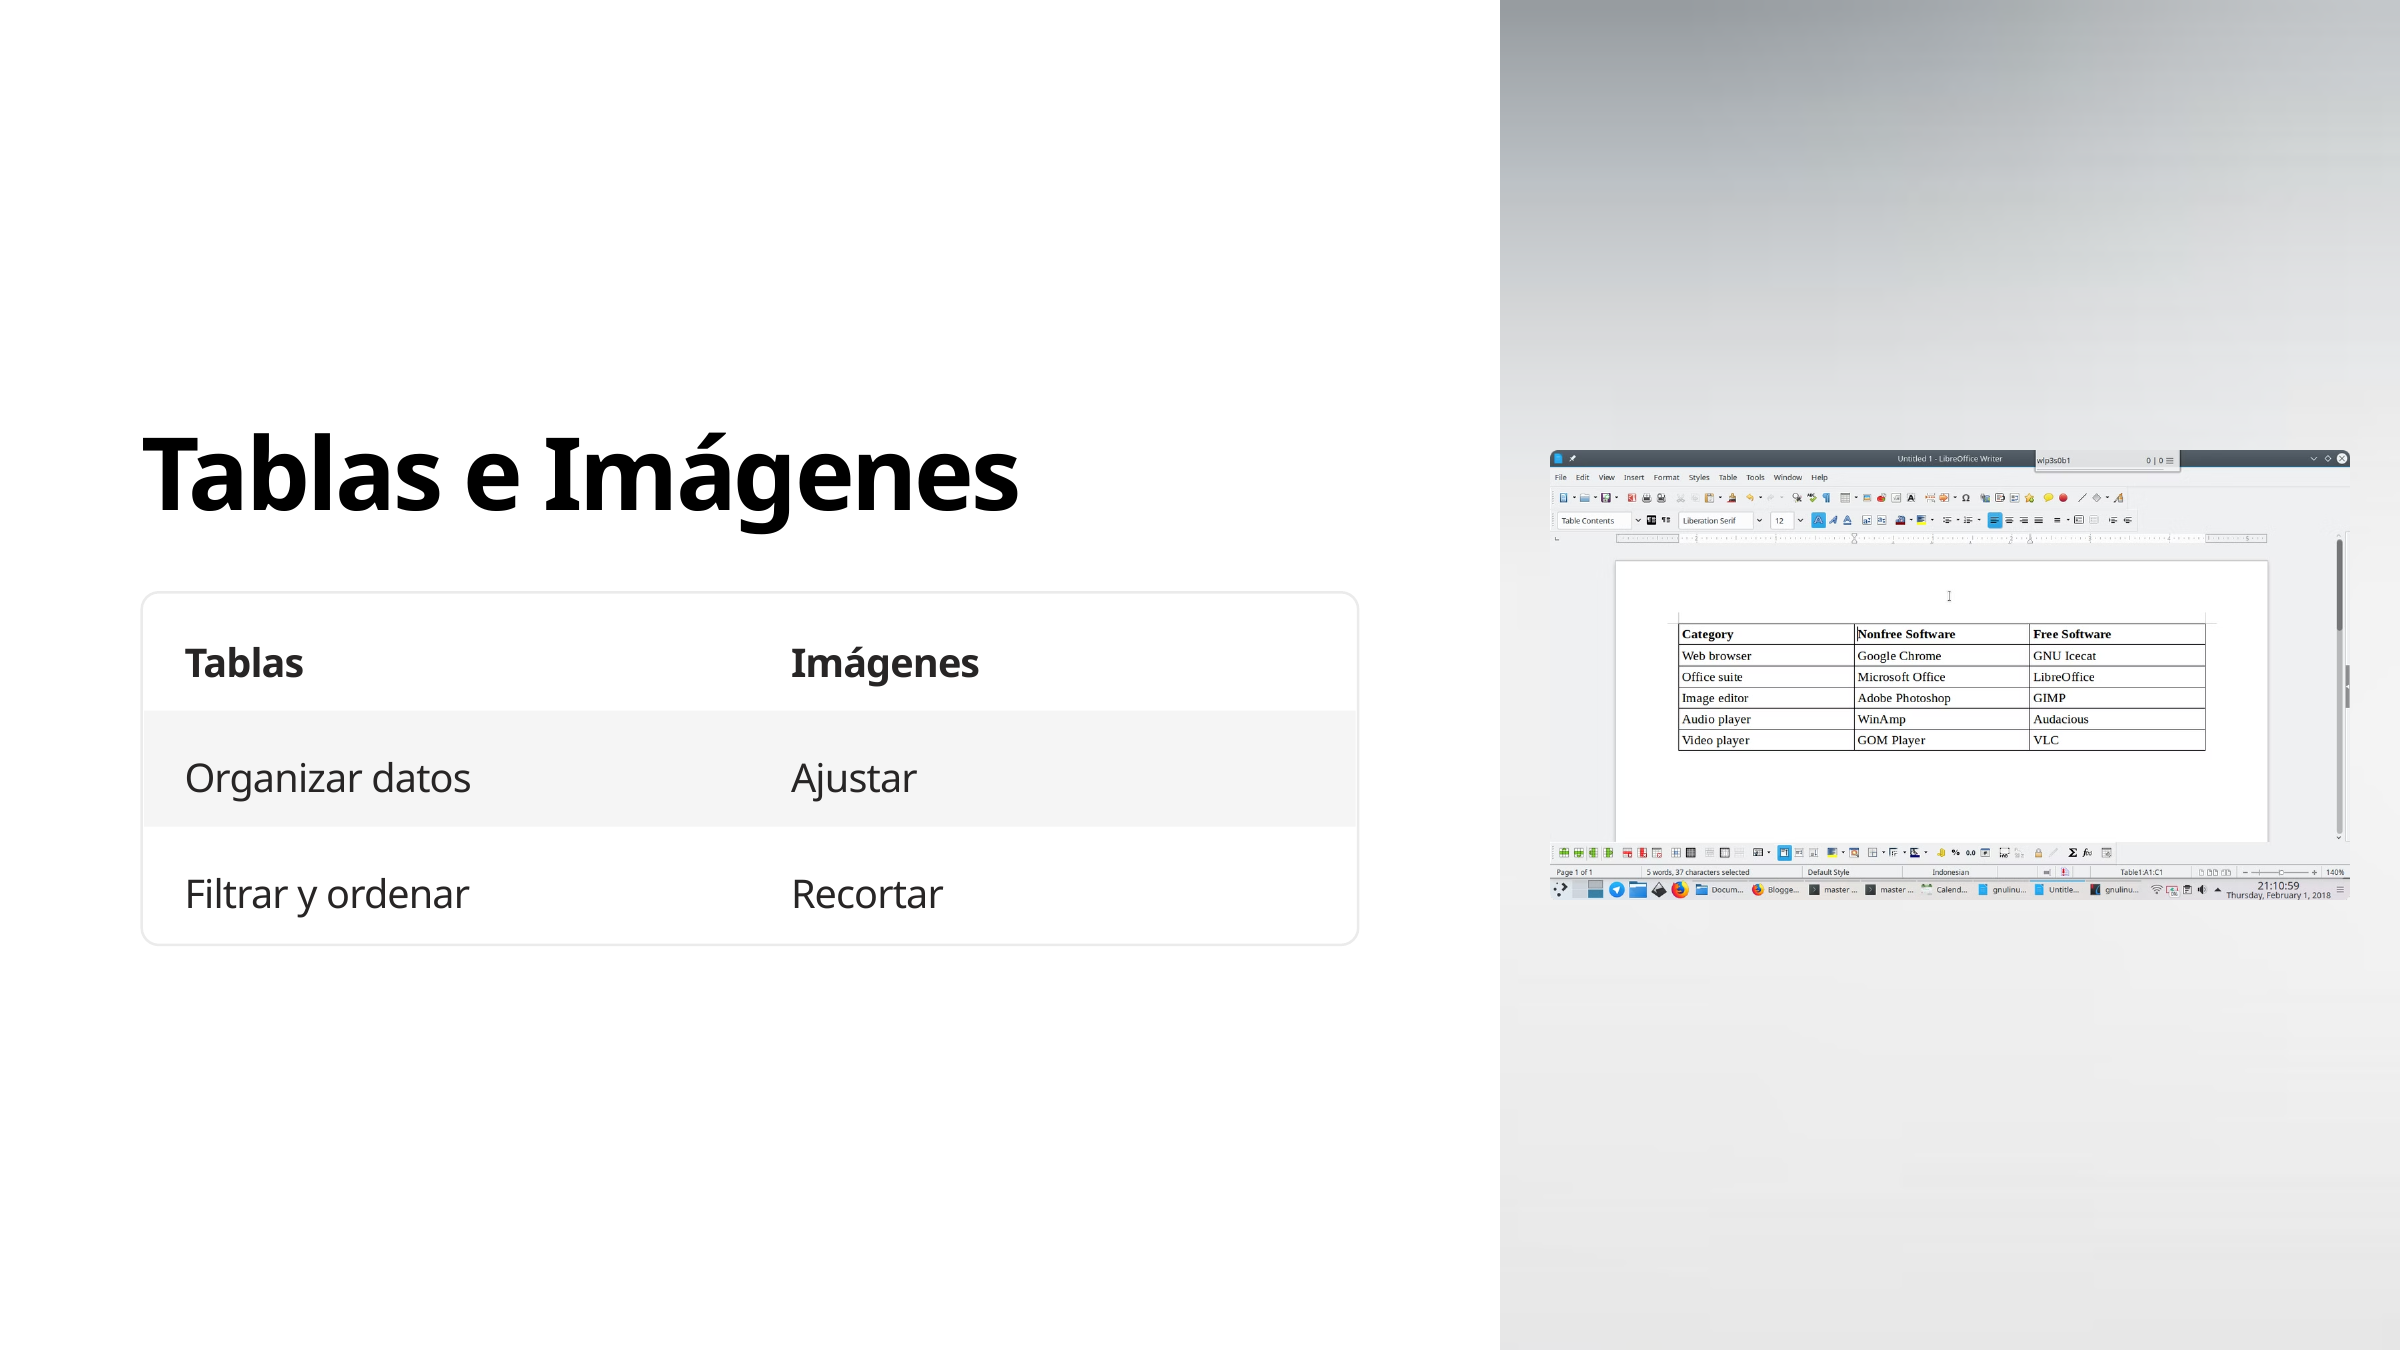

Tablas e Imágenes
Tablas
Imágenes
Organizar datos
Ajustar
Filtrar y ordenar
Recortar